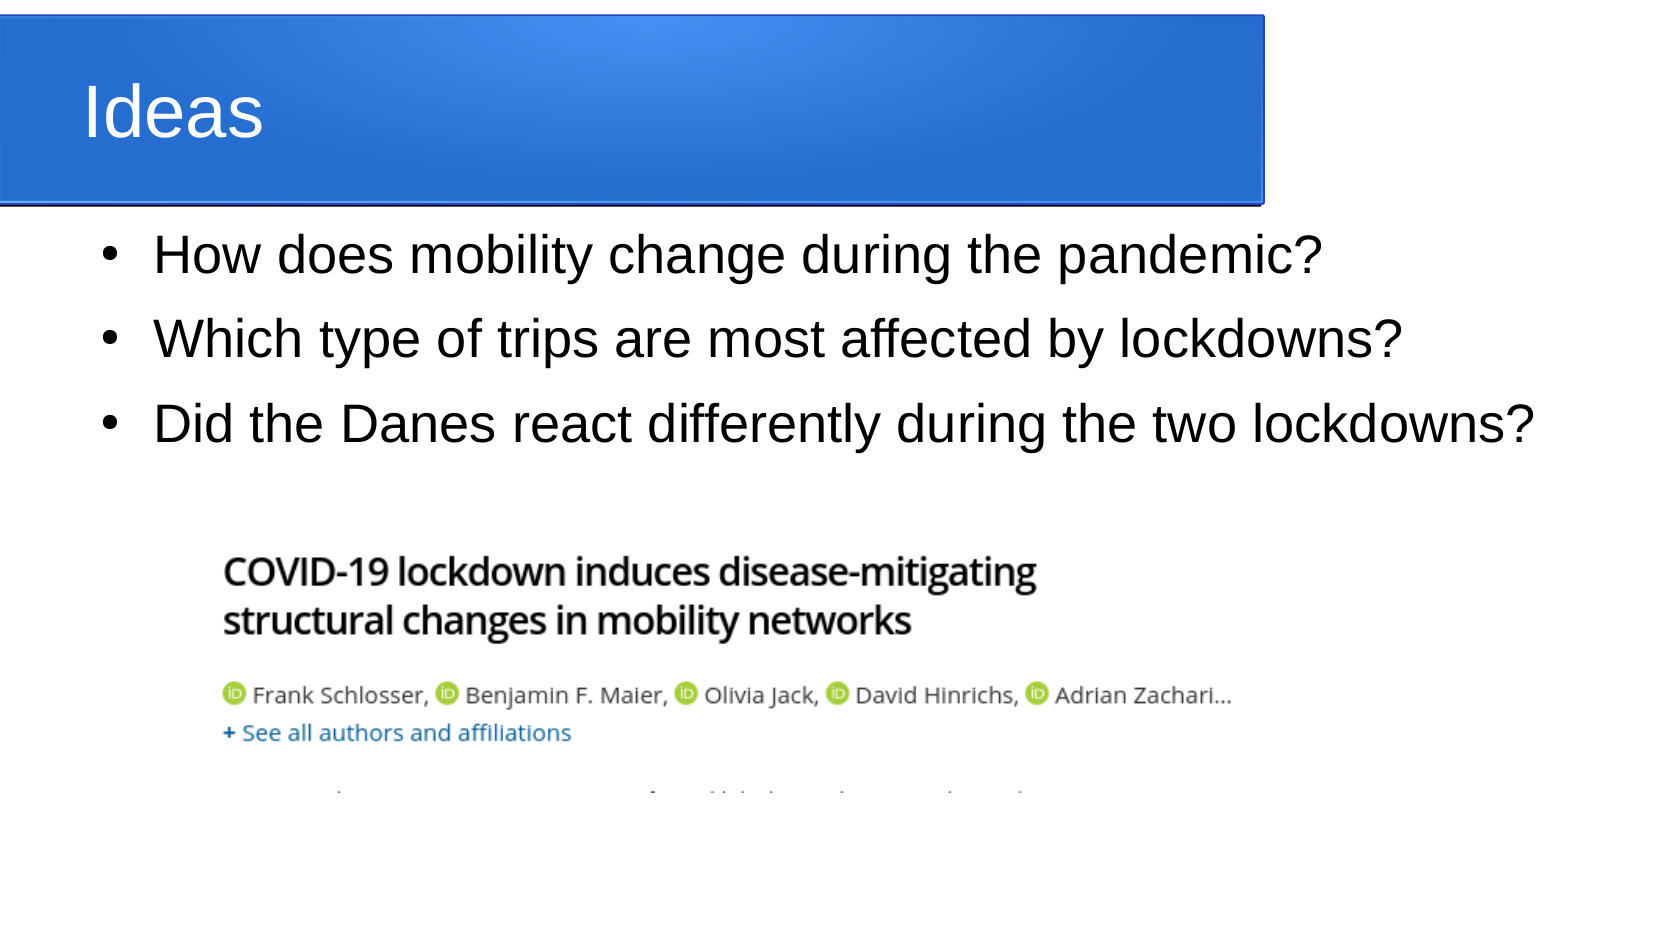

# Ideas
How does mobility change during the pandemic?
Which type of trips are most affected by lockdowns?
Did the Danes react differently during the two lockdowns?